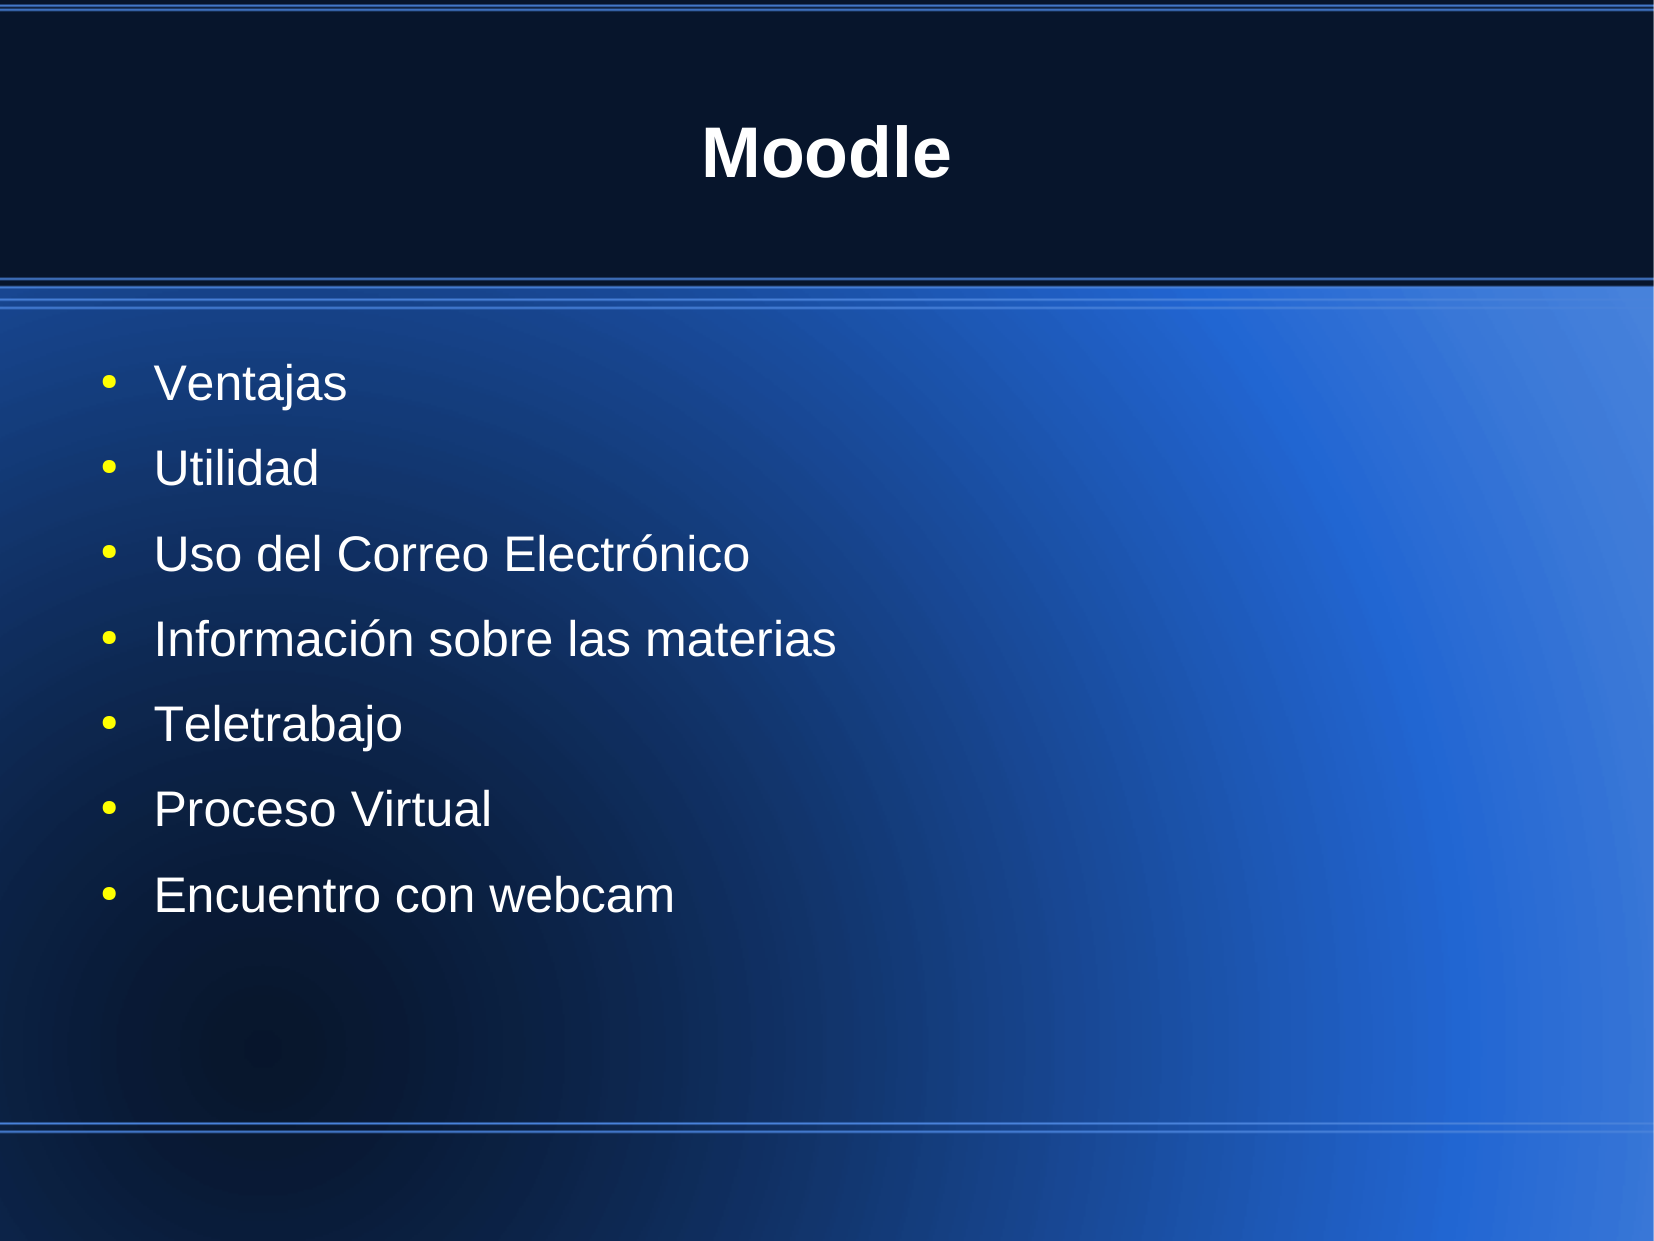

# Moodle
Ventajas
Utilidad
Uso del Correo Electrónico
Información sobre las materias
Teletrabajo
Proceso Virtual
Encuentro con webcam